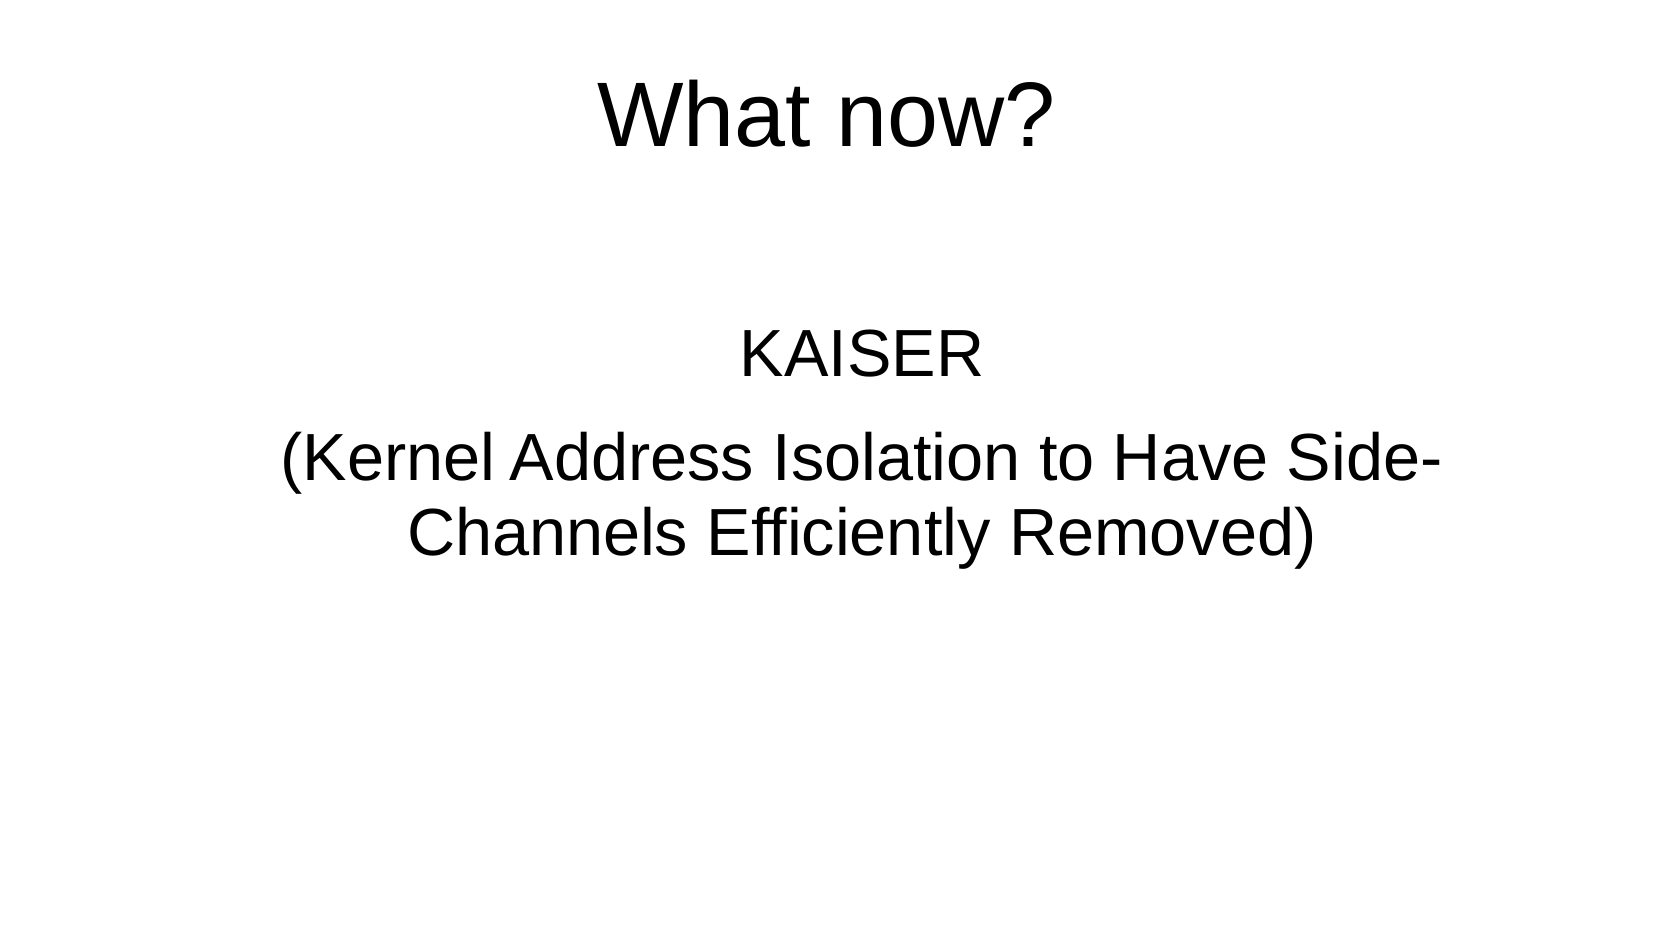

# What now?
KAISER
(Kernel Address Isolation to Have Side-Channels Efficiently Removed)